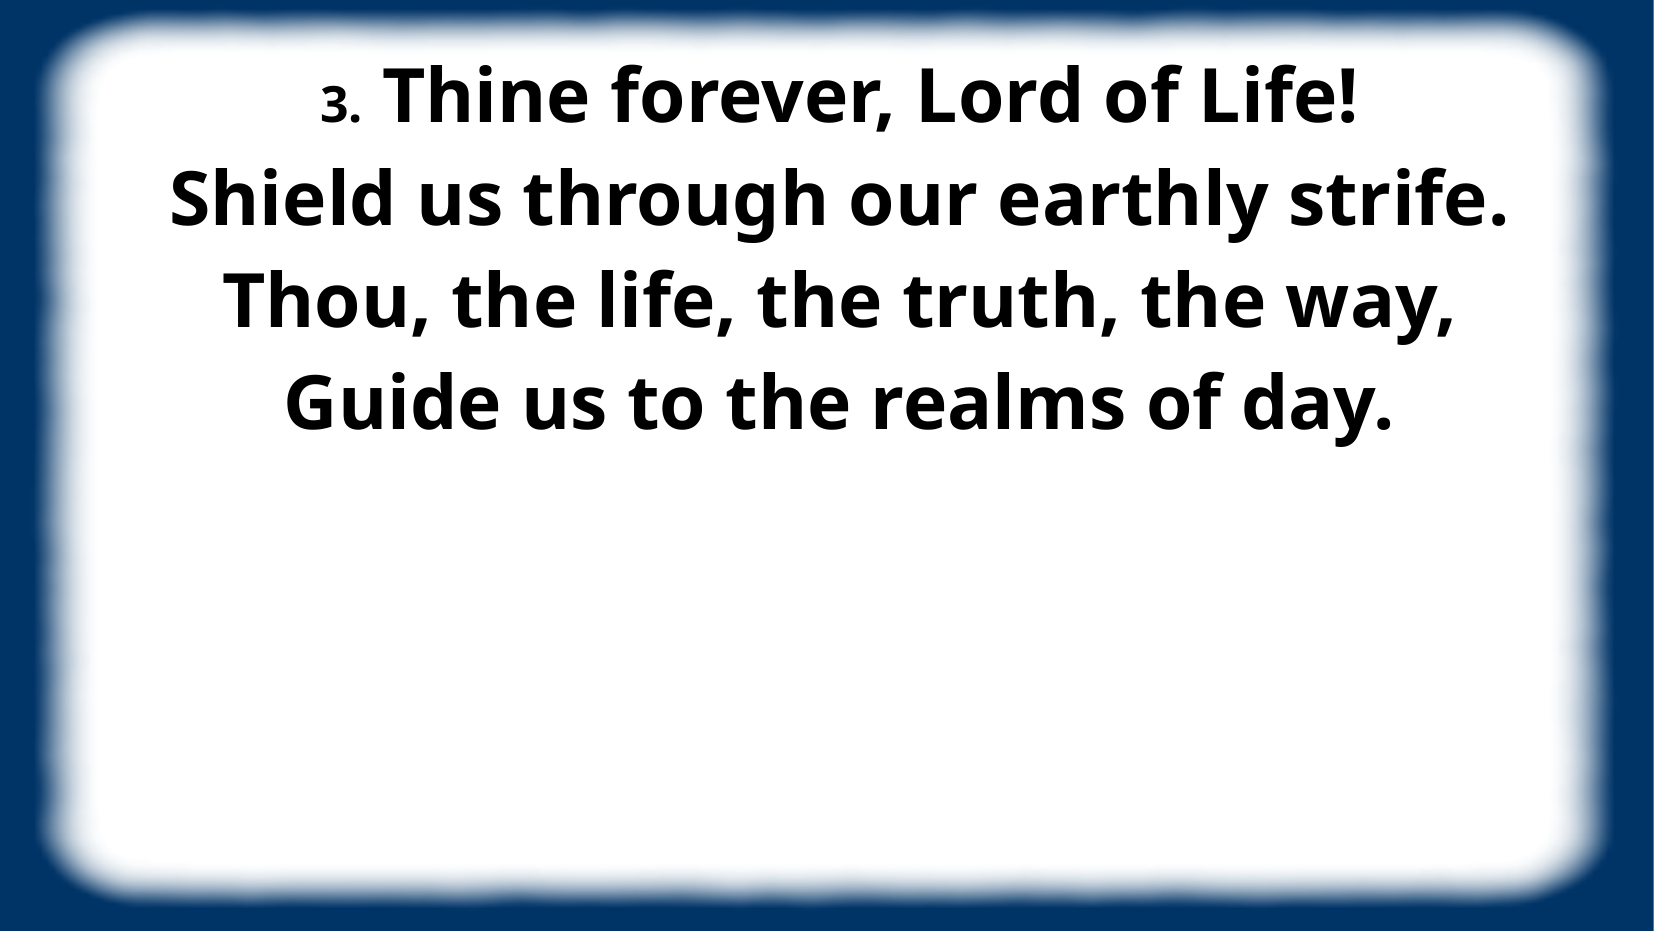

3. Thine forever, Lord of Life!
Shield us through our earthly strife.
Thou, the life, the truth, the way,
Guide us to the realms of day.